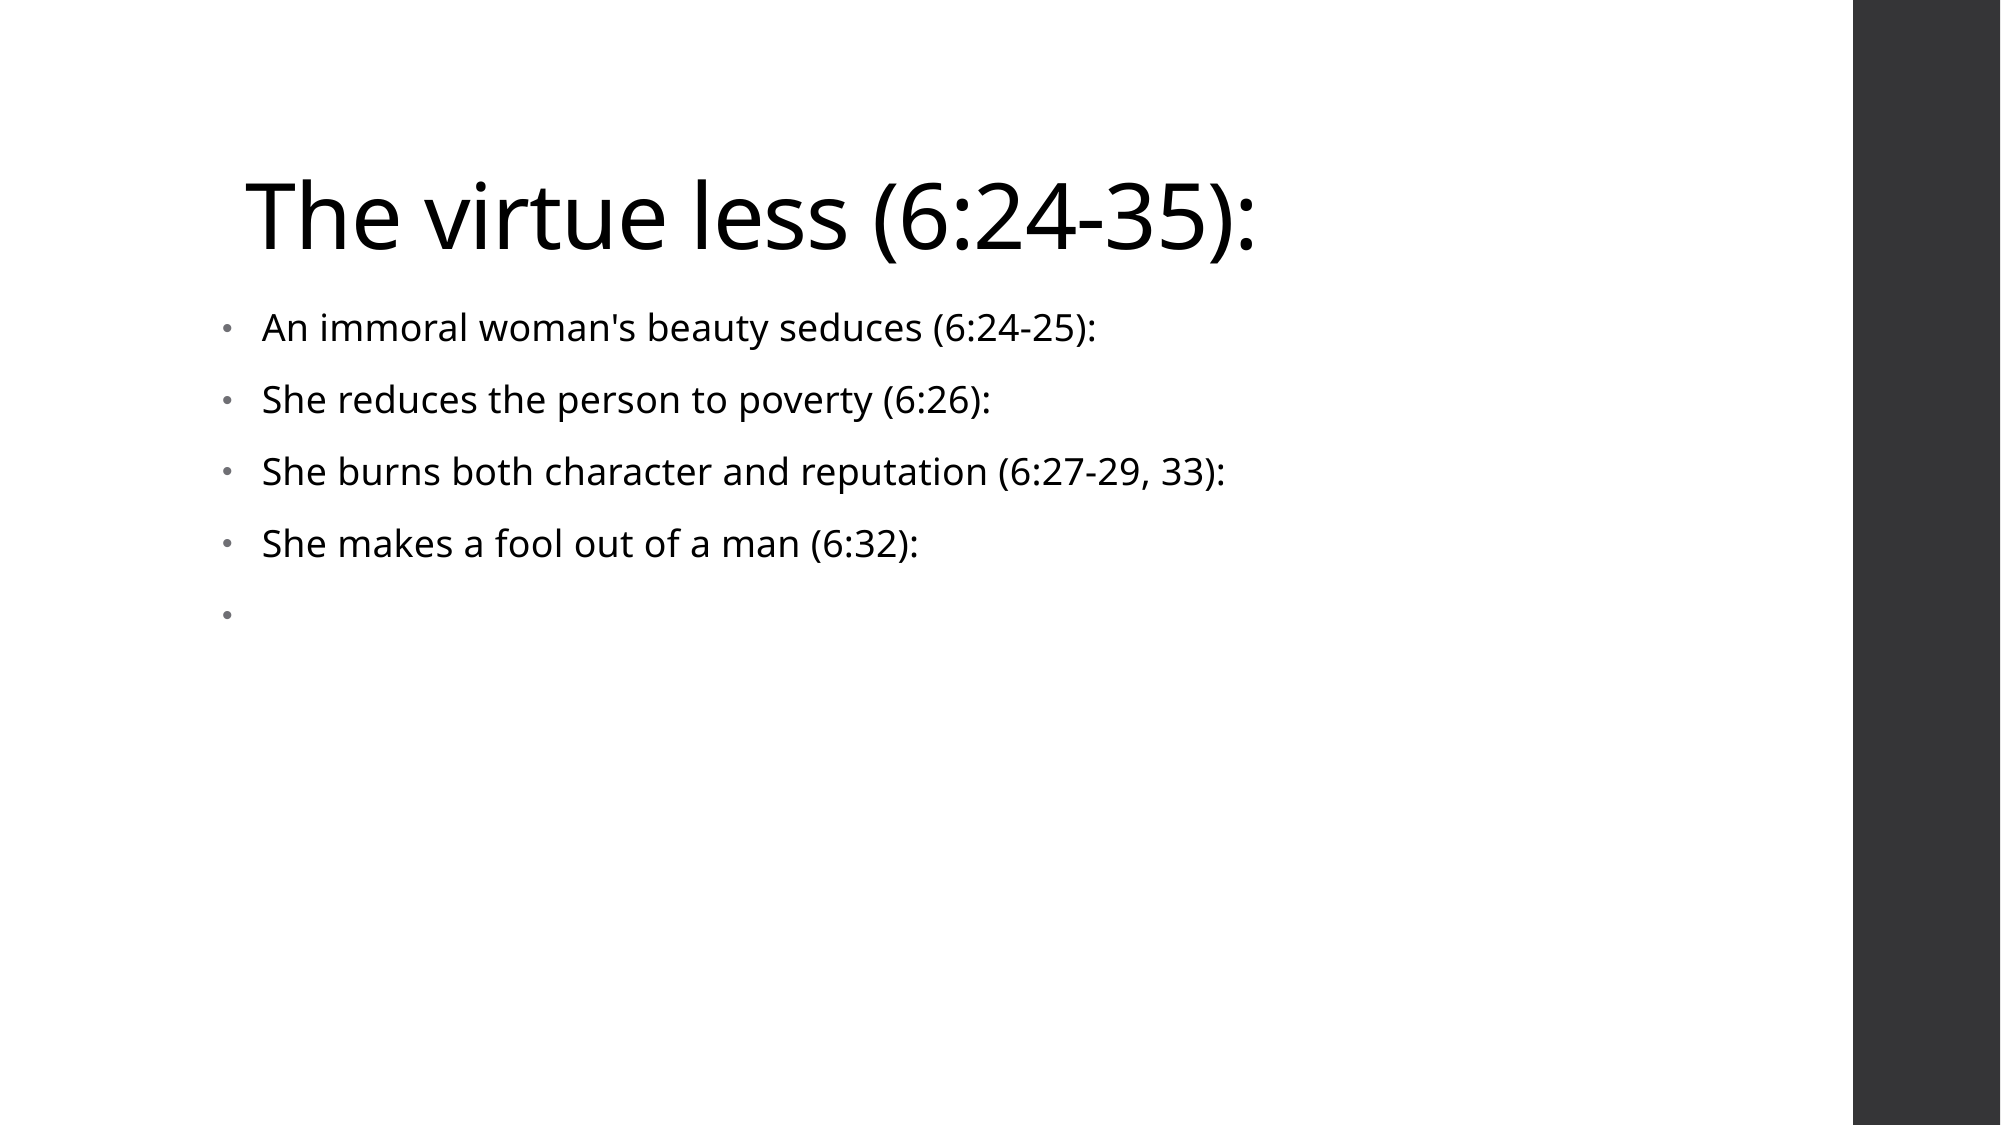

# The virtue less (6:24-35):
 An immoral woman's beauty seduces (6:24-25):
 She reduces the person to poverty (6:26):
 She burns both character and reputation (6:27-29, 33):
 She makes a fool out of a man (6:32):